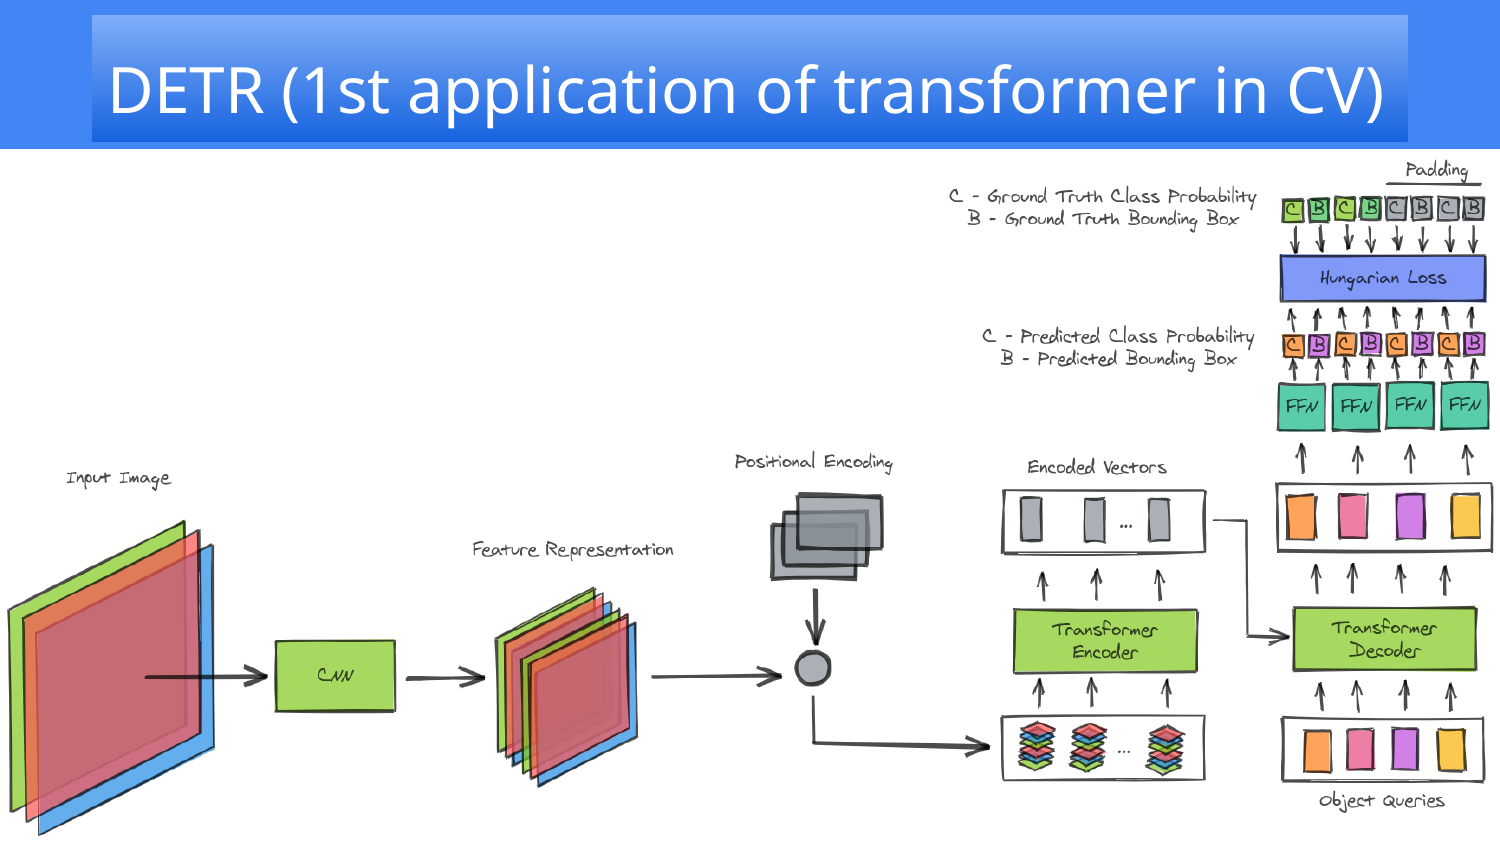

# DETR (1st application of transformer in CV)